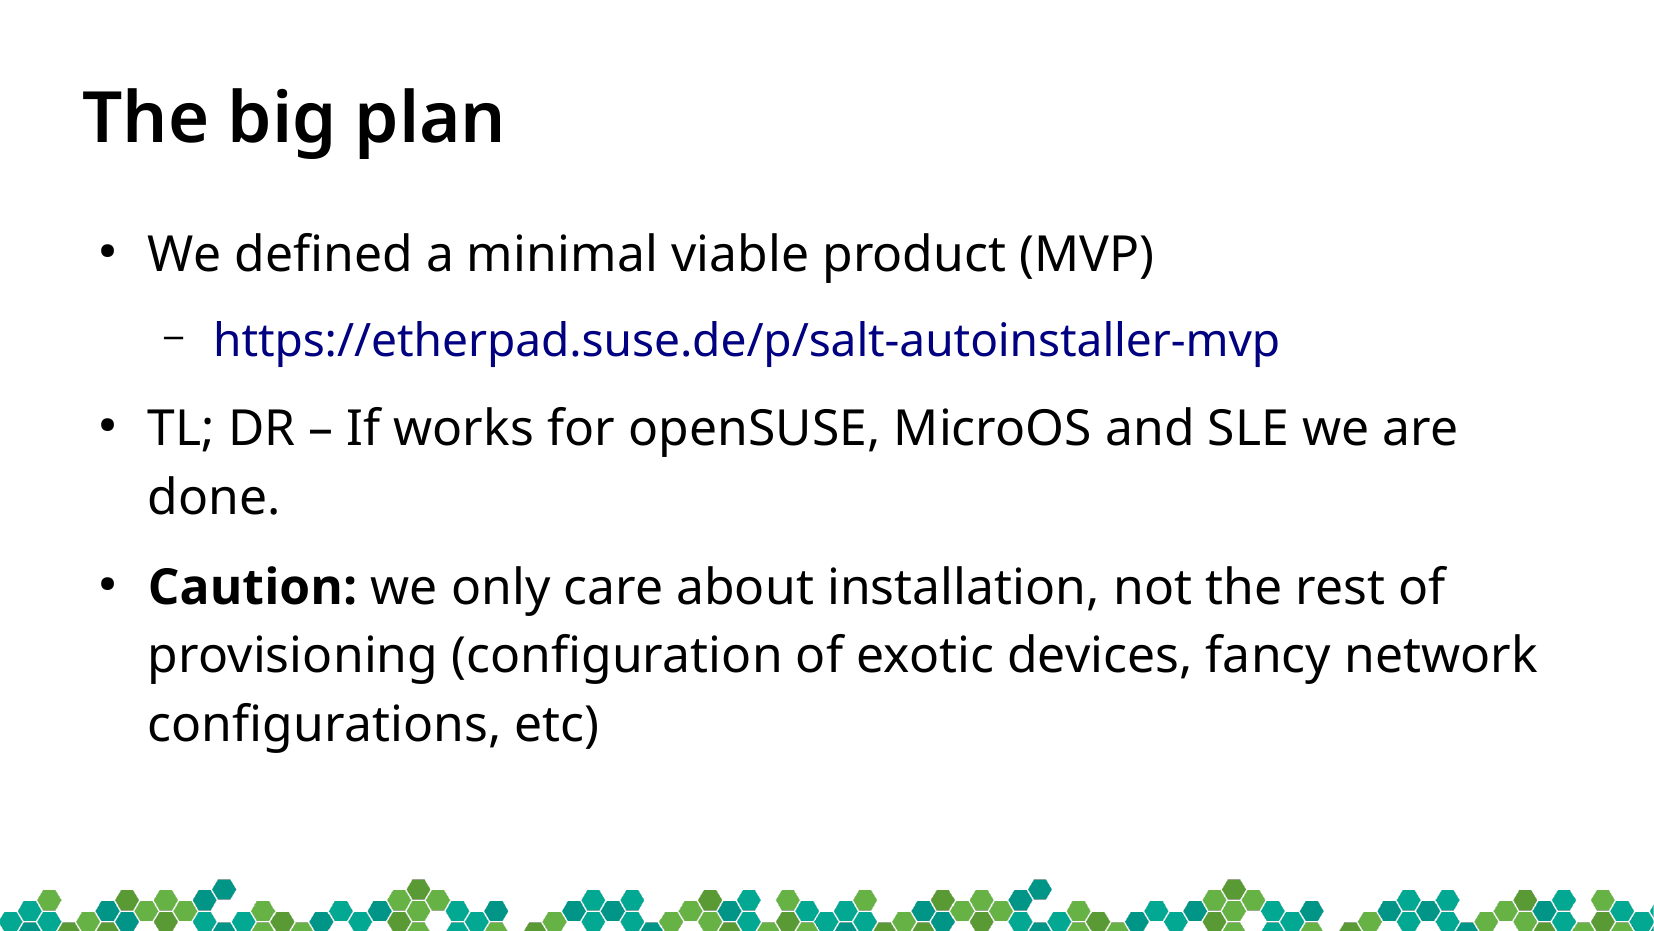

# The big plan
We defined a minimal viable product (MVP)
https://etherpad.suse.de/p/salt-autoinstaller-mvp
TL; DR – If works for openSUSE, MicroOS and SLE we are done.
Caution: we only care about installation, not the rest of provisioning (configuration of exotic devices, fancy network configurations, etc)